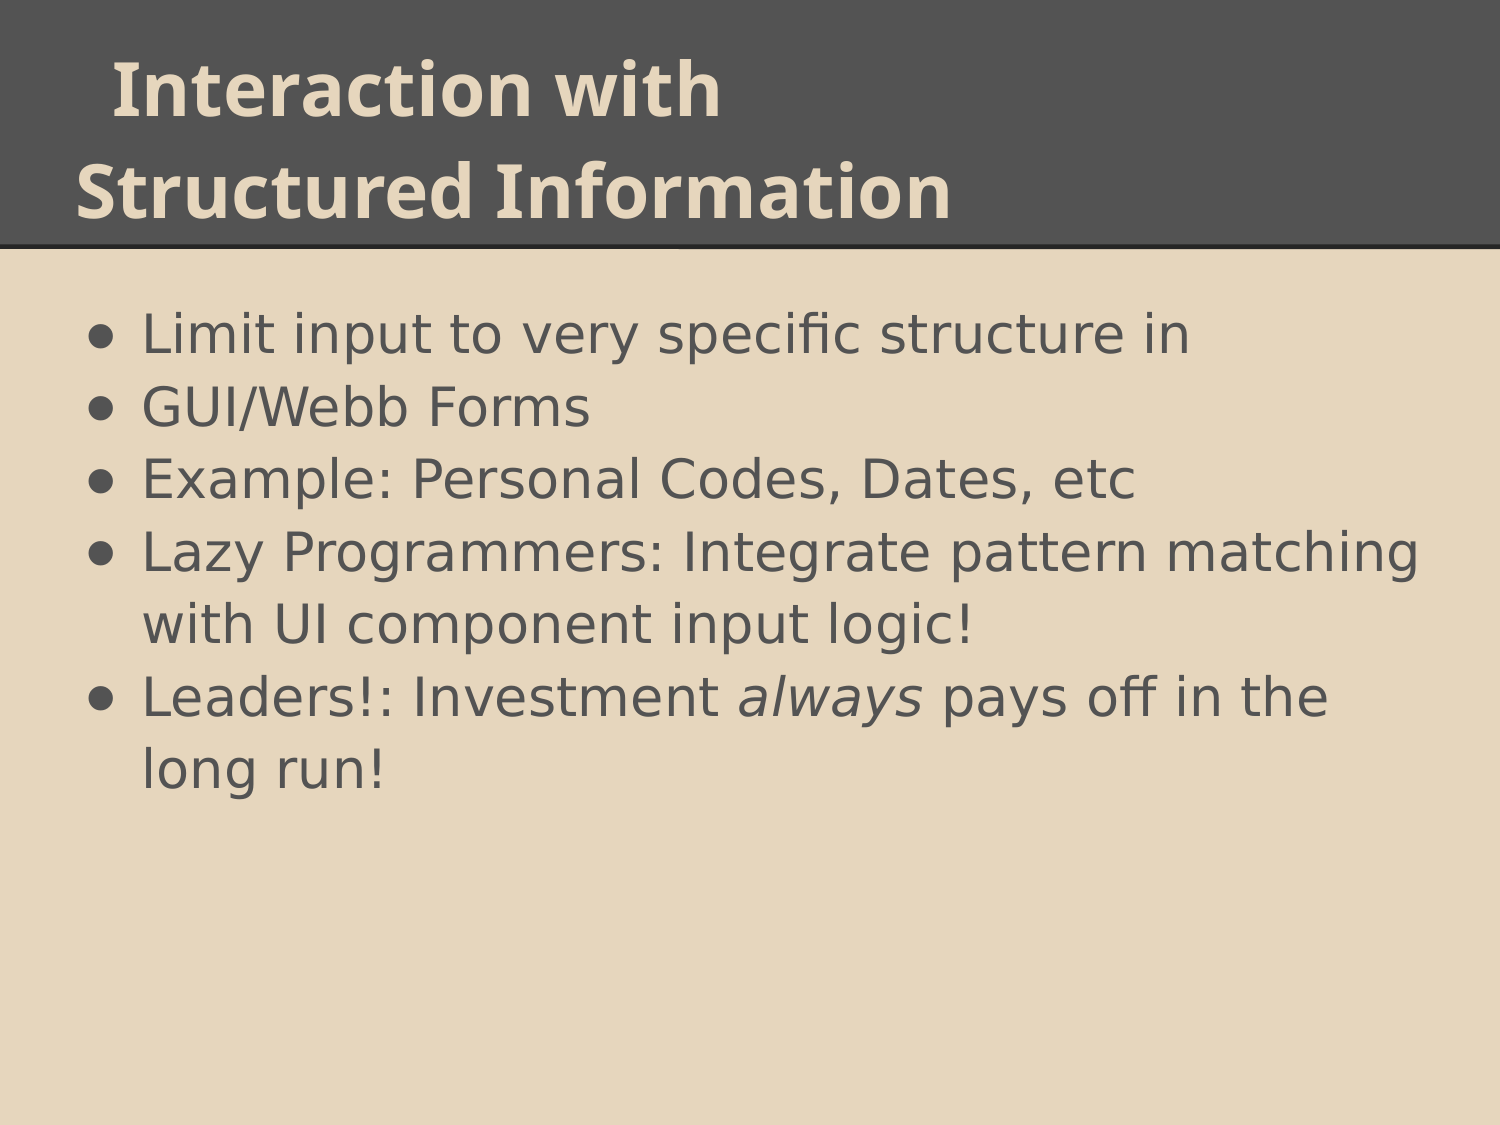

# Interaction with Structured Information
Limit input to very specific structure in
GUI/Webb Forms
Example: Personal Codes, Dates, etc
Lazy Programmers: Integrate pattern matching with UI component input logic!
Leaders!: Investment always pays off in the long run!